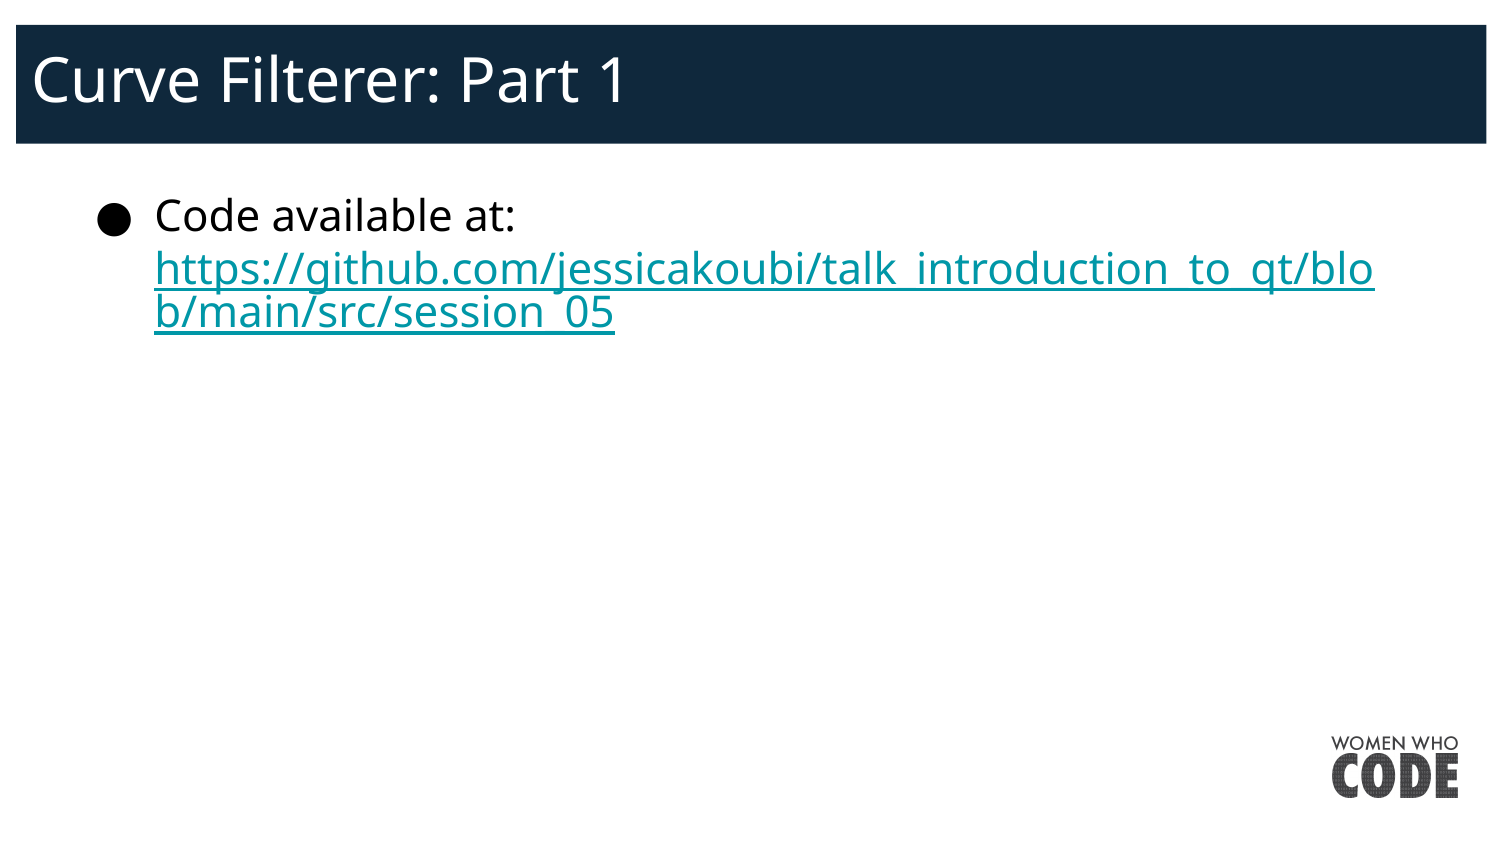

Curve Filterer: Part 1
# Code available at: https://github.com/jessicakoubi/talk_introduction_to_qt/blob/main/src/session_05